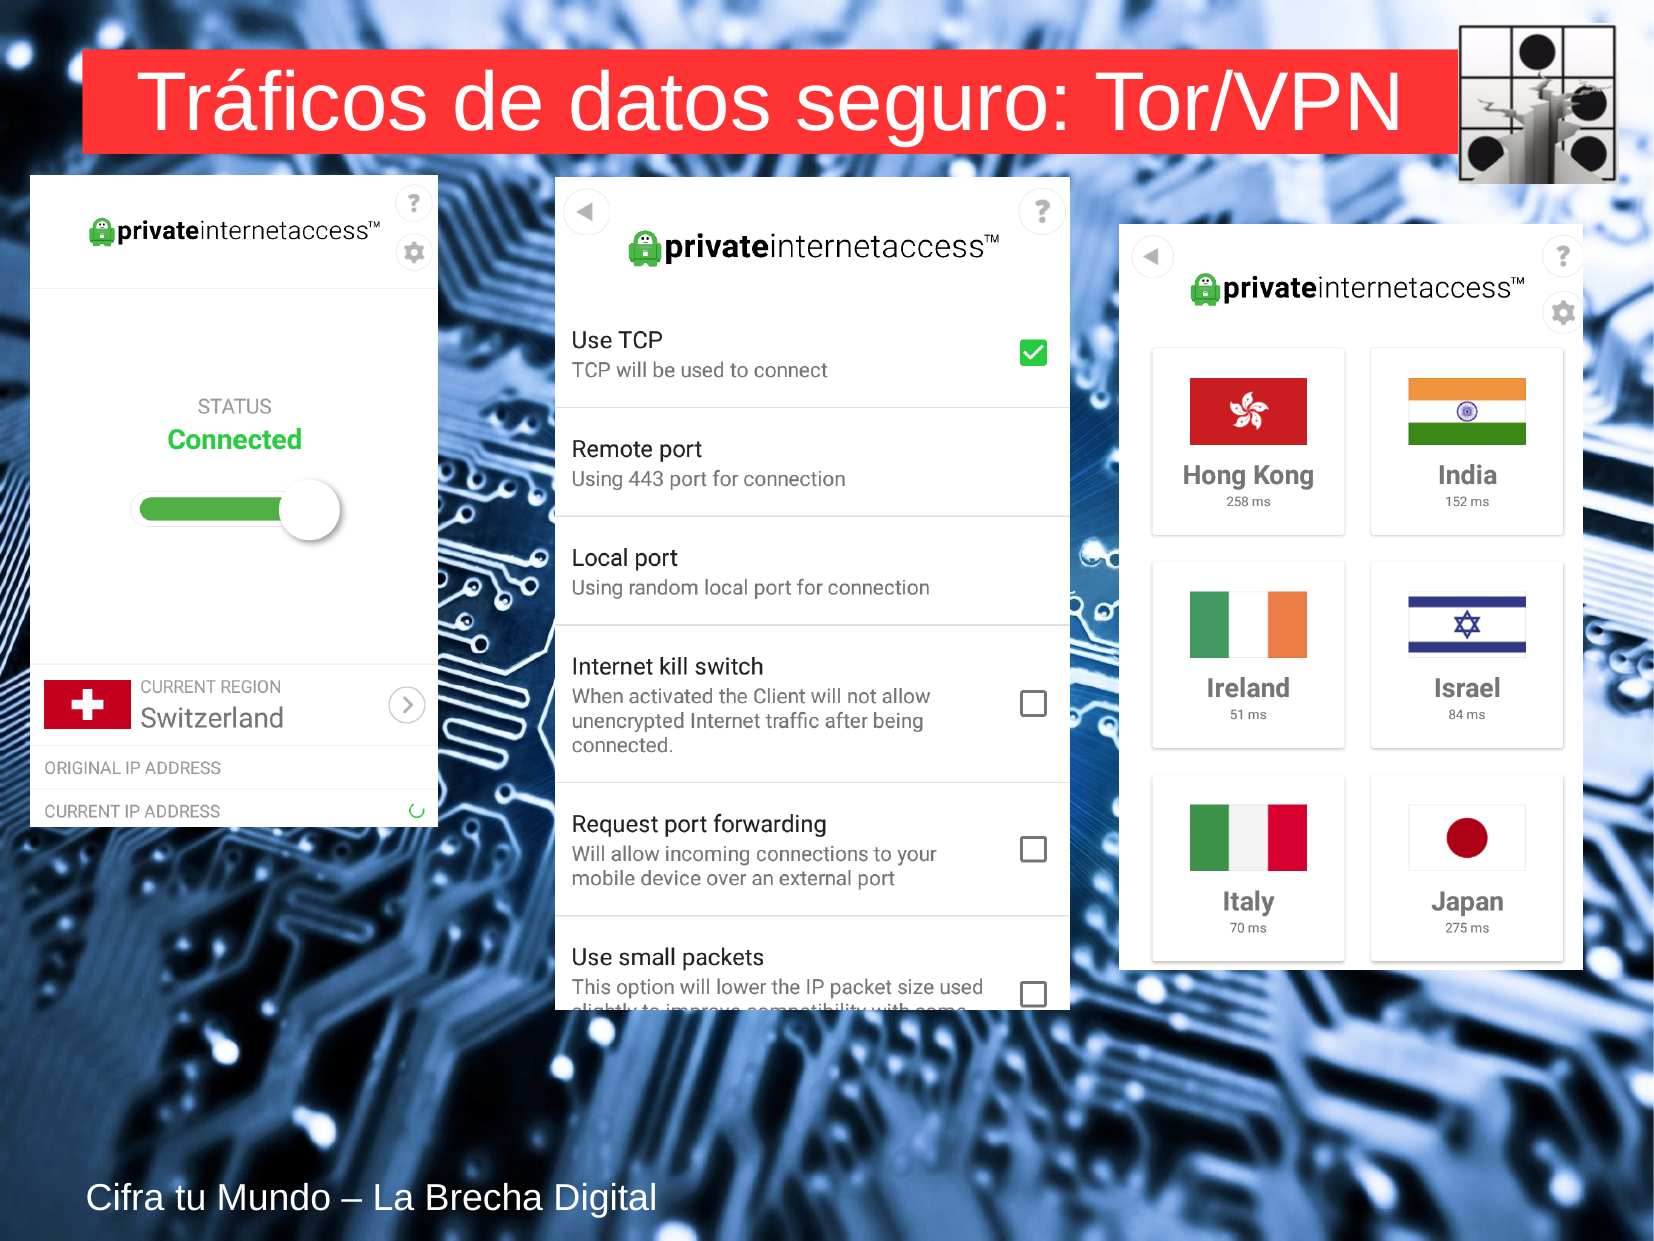

# Tráfico de datos seguro con Tor y/o VPN
Tráficos de datos seguro: Tor/VPN
Cifra tu Mundo – La Brecha Digital